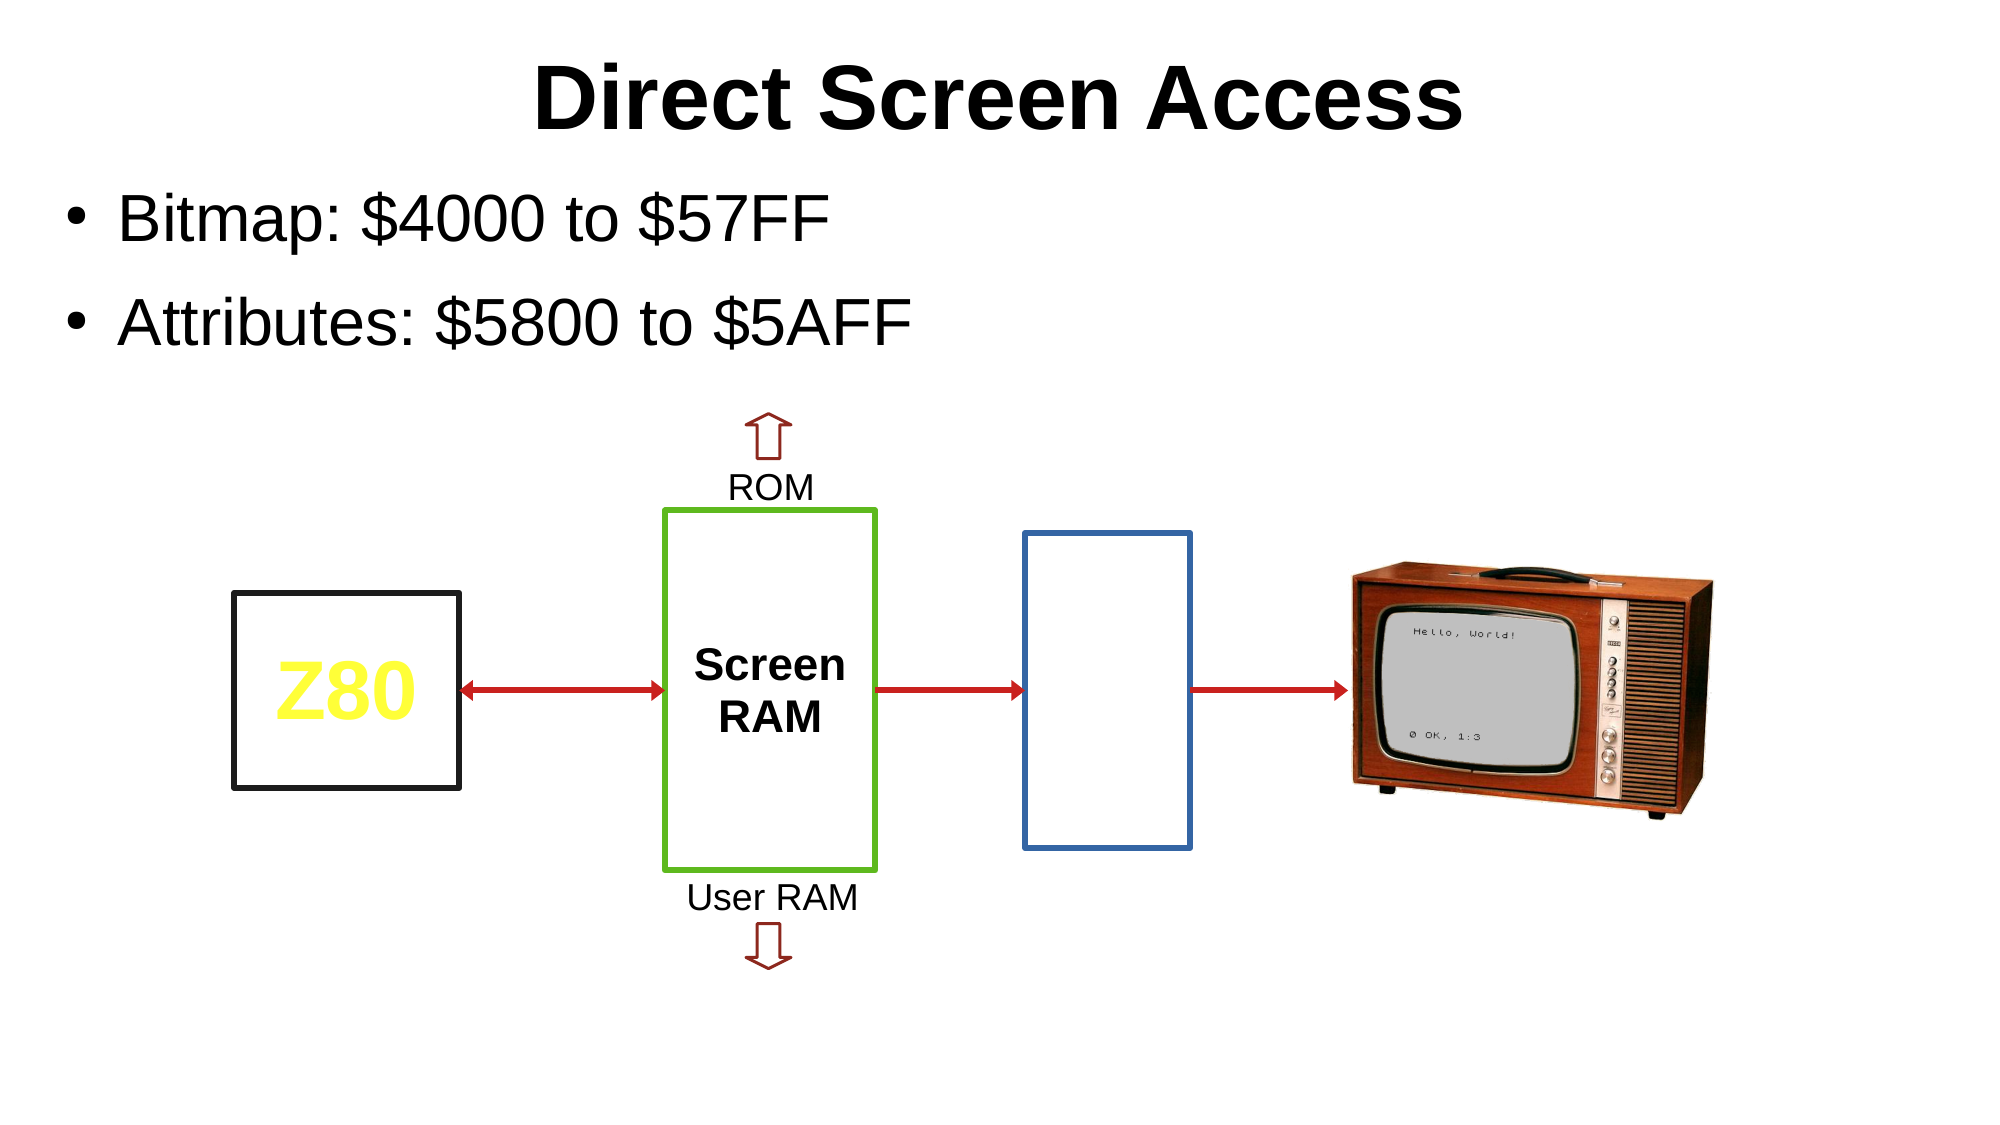

# Direct Screen Access
Bitmap: $4000 to $57FF
Attributes: $5800 to $5AFF
ROM
Screen
RAM
ULA
Z80
User RAM